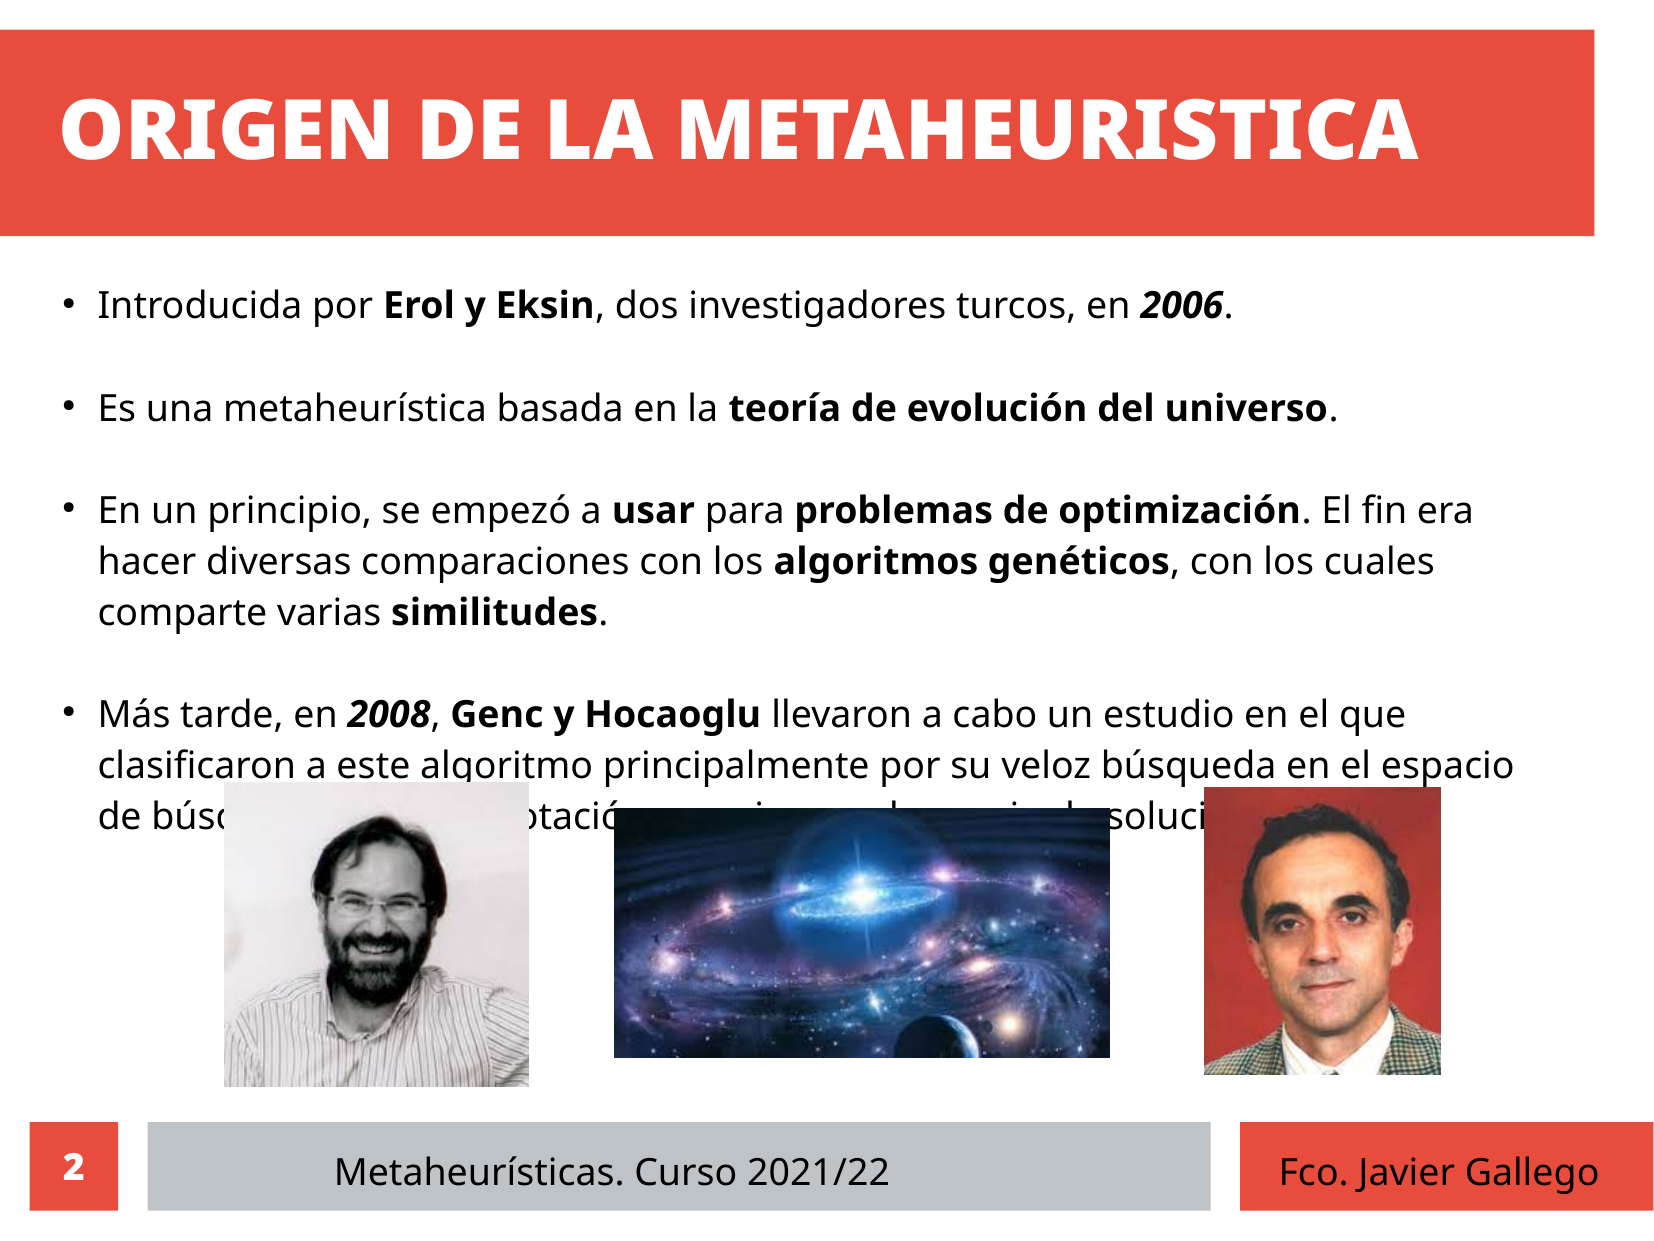

# ORIGEN DE LA METAHEURISTICA
Introducida por Erol y Eksin, dos investigadores turcos, en 2006.
Es una metaheurística basada en la teoría de evolución del universo.
En un principio, se empezó a usar para problemas de optimización. El fin era hacer diversas comparaciones con los algoritmos genéticos, con los cuales comparte varias similitudes.
Más tarde, en 2008, Genc y Hocaoglu llevaron a cabo un estudio en el que clasificaron a este algoritmo principalmente por su veloz búsqueda en el espacio de búsqueda y una explotación agresiva en el espacio de soluciones.
2
Metaheurísticas. Curso 2021/22
Fco. Javier Gallego